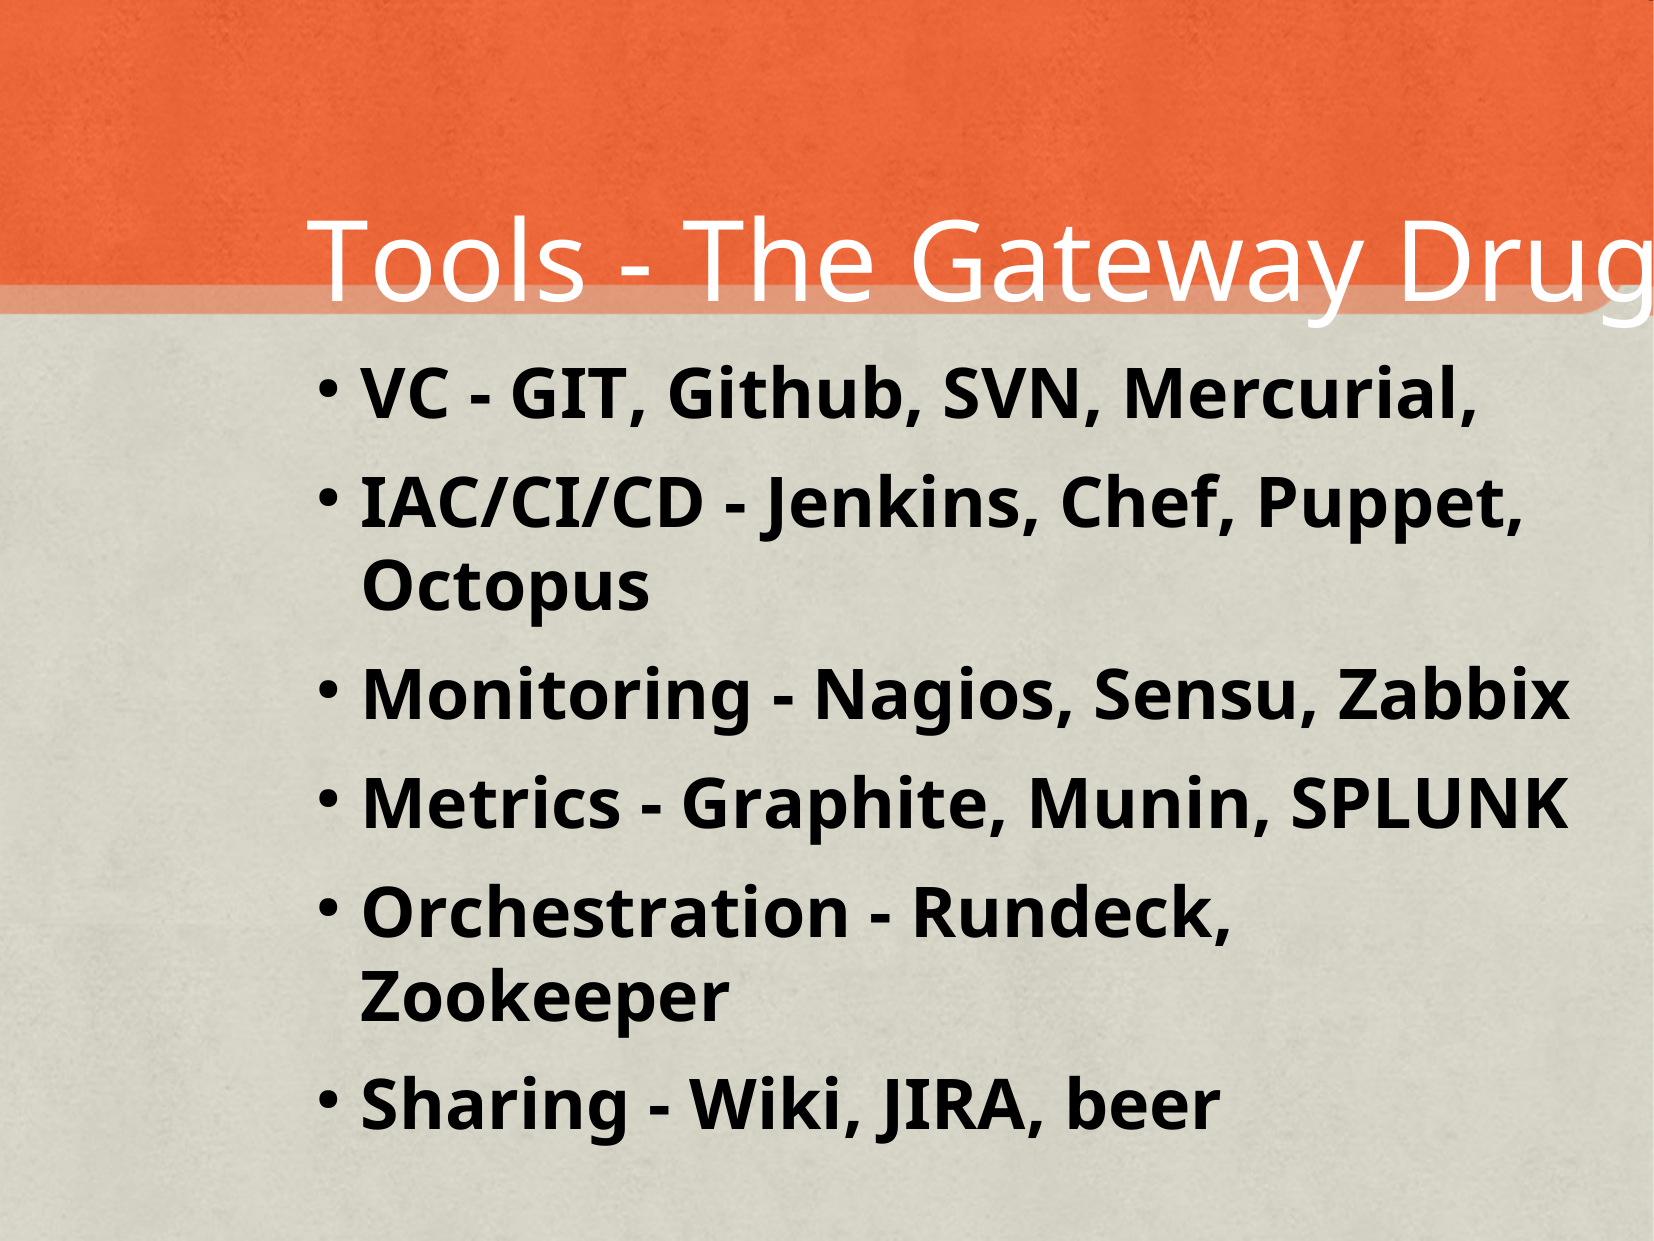

# Tools - The Gateway Drug
VC - GIT, Github, SVN, Mercurial,
IAC/CI/CD - Jenkins, Chef, Puppet, Octopus
Monitoring - Nagios, Sensu, Zabbix
Metrics - Graphite, Munin, SPLUNK
Orchestration - Rundeck, Zookeeper
Sharing - Wiki, JIRA, beer